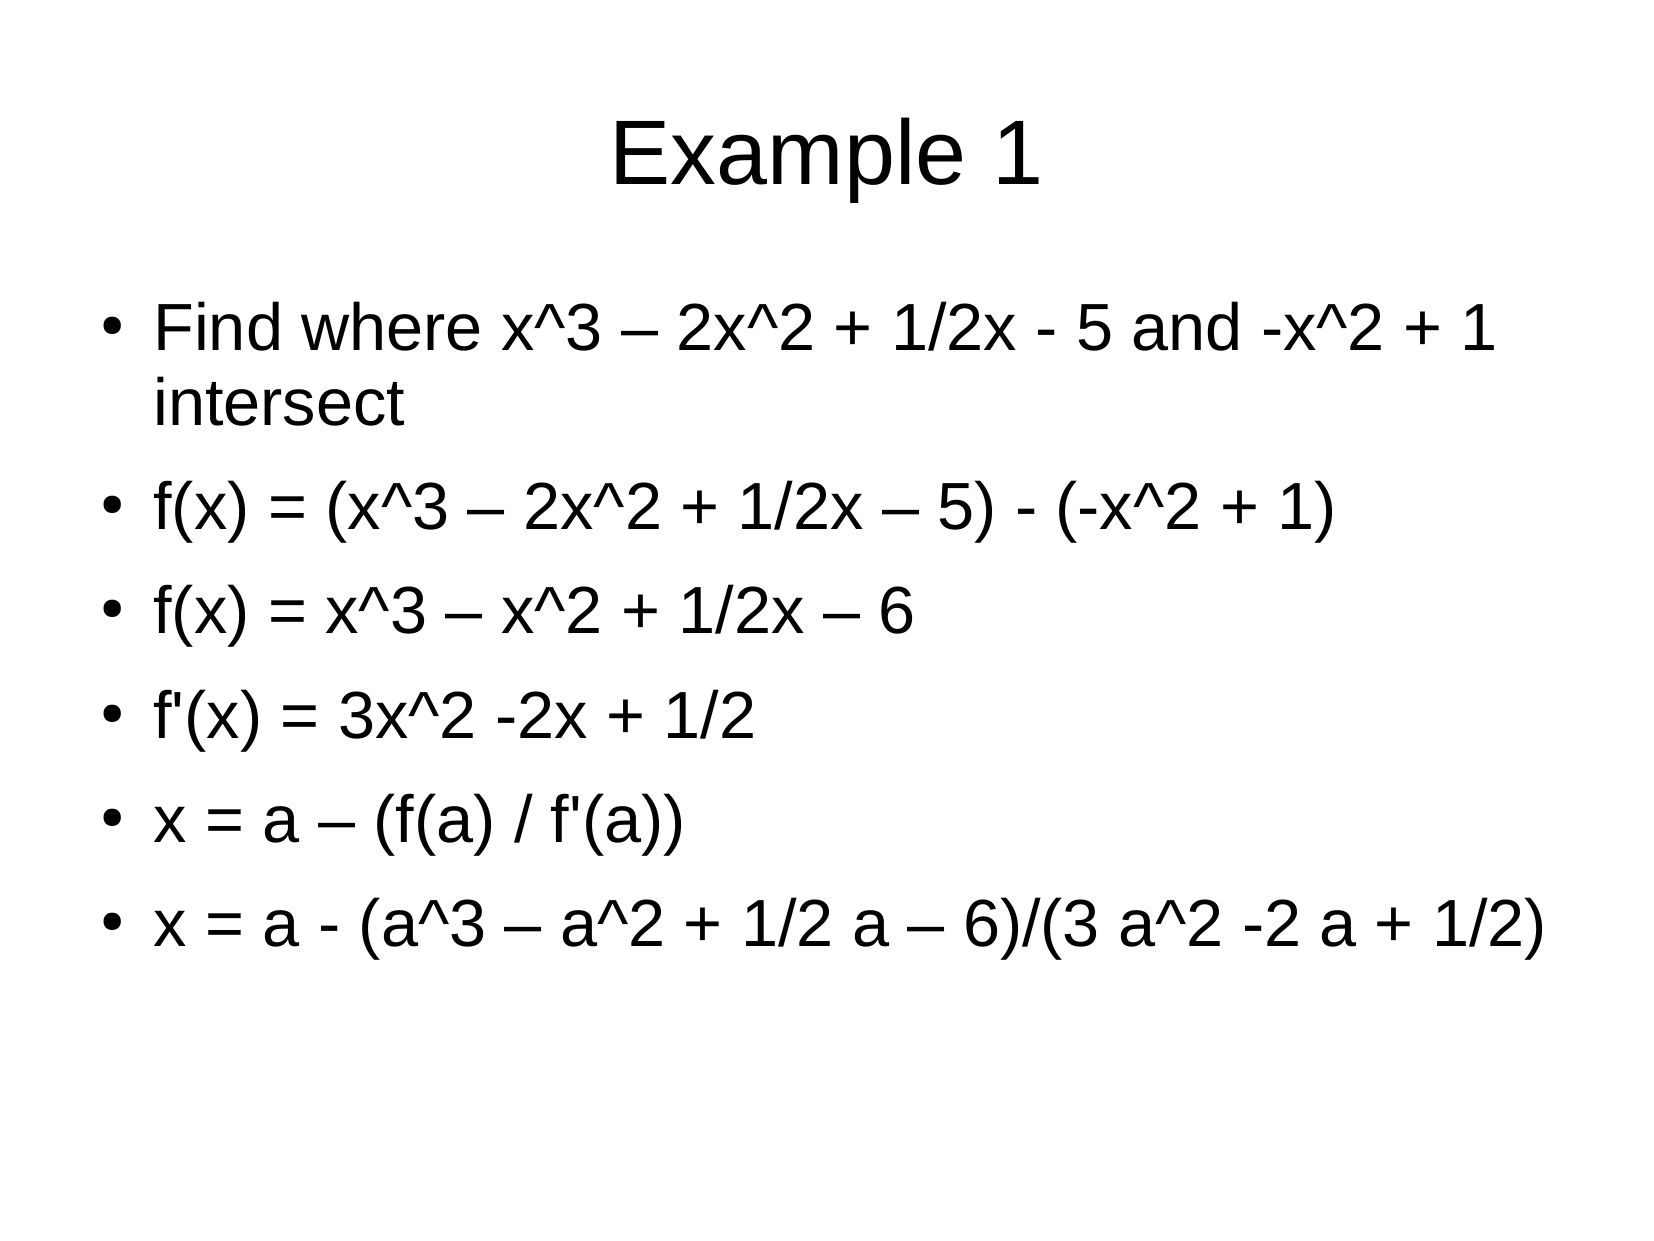

# Example 1
Find where x^3 – 2x^2 + 1/2x - 5 and -x^2 + 1 intersect
f(x) = (x^3 – 2x^2 + 1/2x – 5) - (-x^2 + 1)
f(x) = x^3 – x^2 + 1/2x – 6
f'(x) = 3x^2 -2x + 1/2
x = a – (f(a) / f'(a))
x = a - (a^3 – a^2 + 1/2 a – 6)/(3 a^2 -2 a + 1/2)